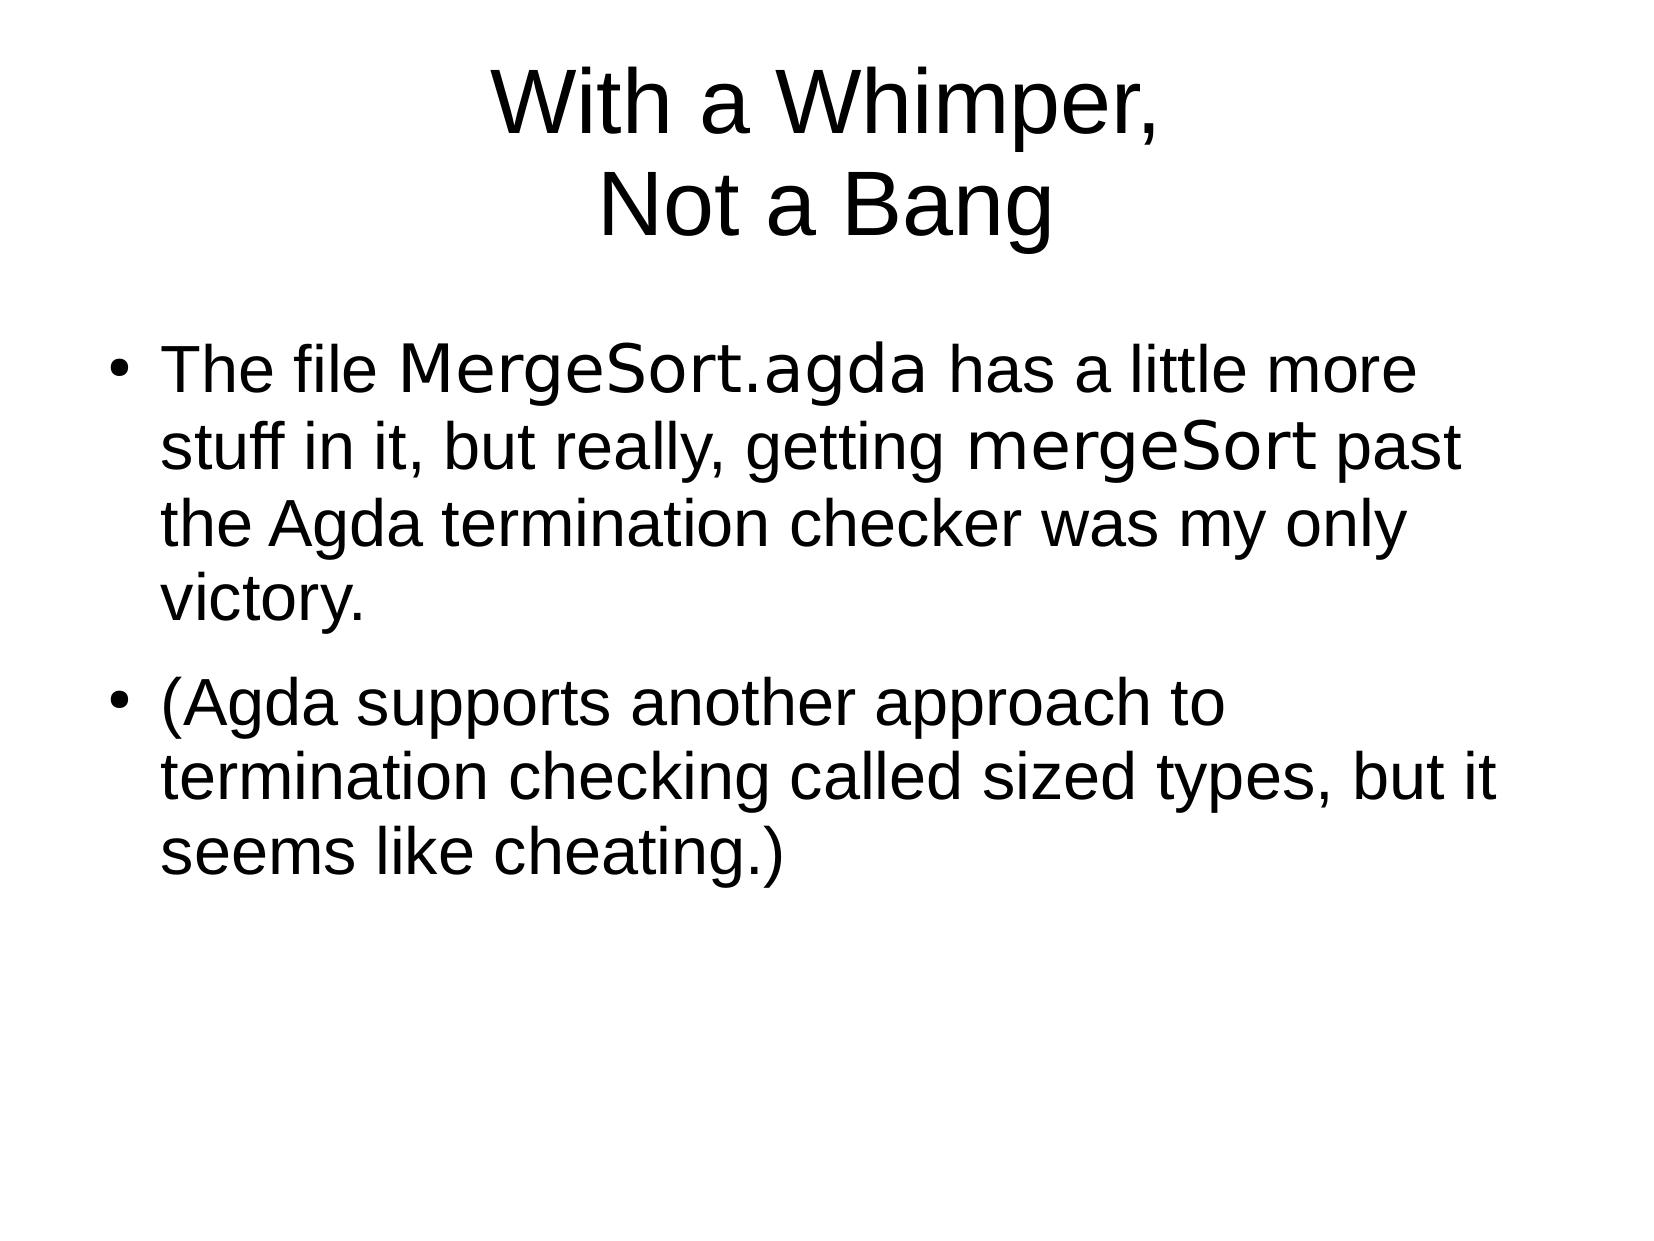

# With a Whimper, Not a Bang
The file MergeSort.agda has a little more stuff in it, but really, getting mergeSort past the Agda termination checker was my only victory.
(Agda supports another approach to termination checking called sized types, but it seems like cheating.)